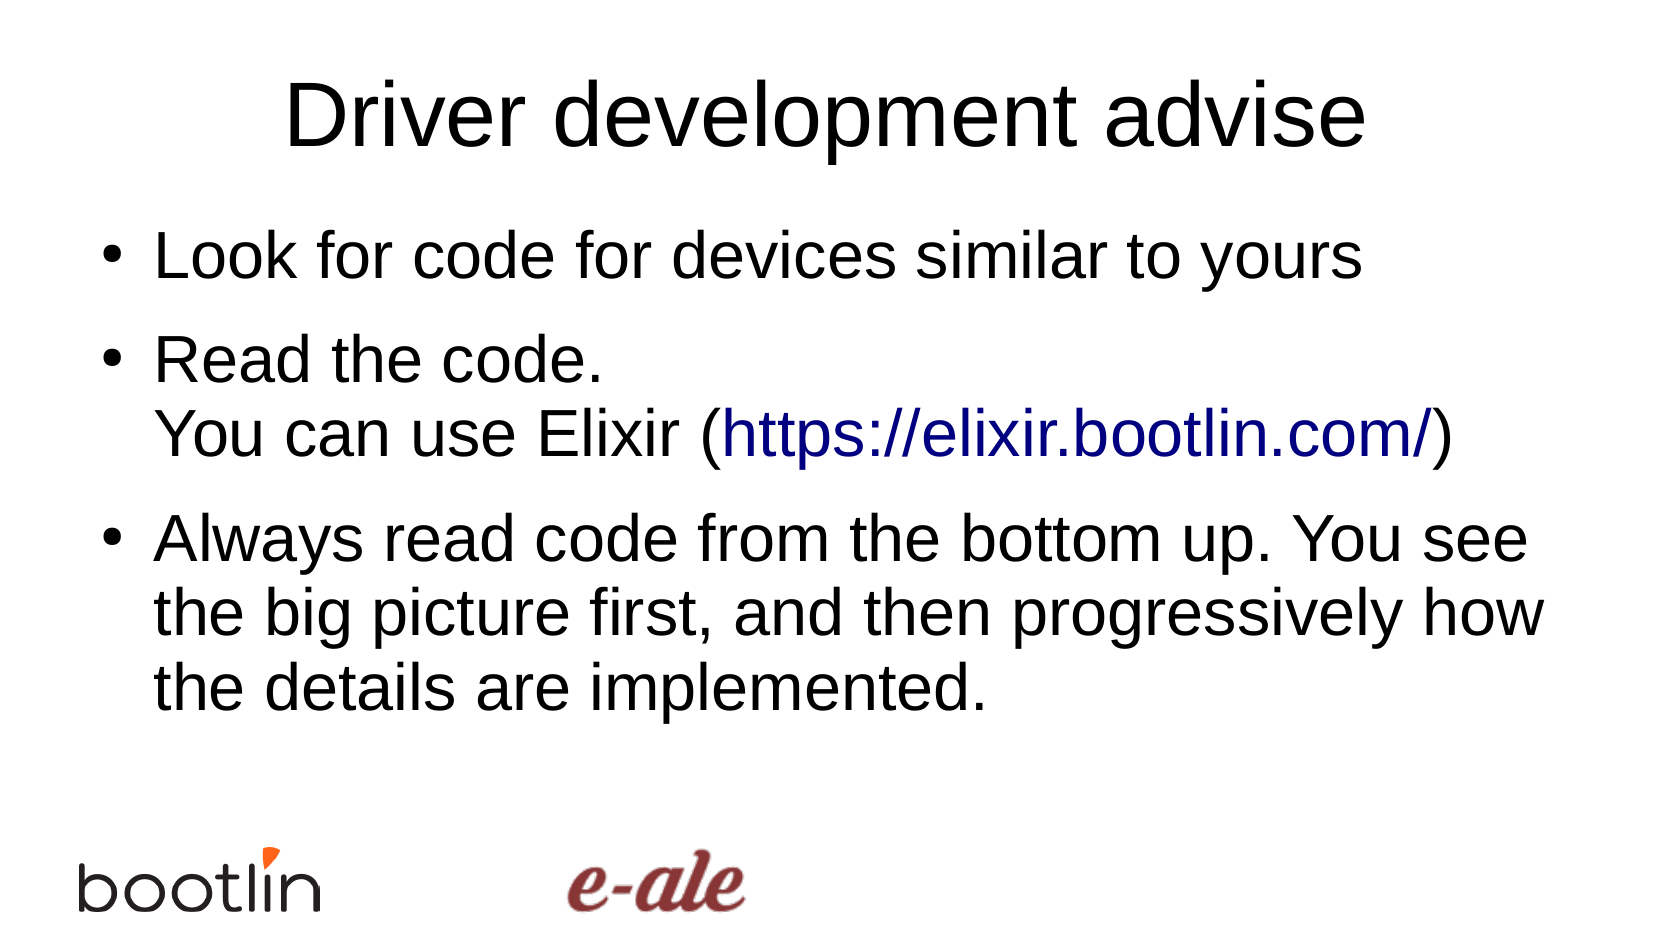

# Driver development advise
Look for code for devices similar to yours
Read the code.
You can use Elixir (https://elixir.bootlin.com/)
Always read code from the bottom up. You see the big picture first, and then progressively how the details are implemented.